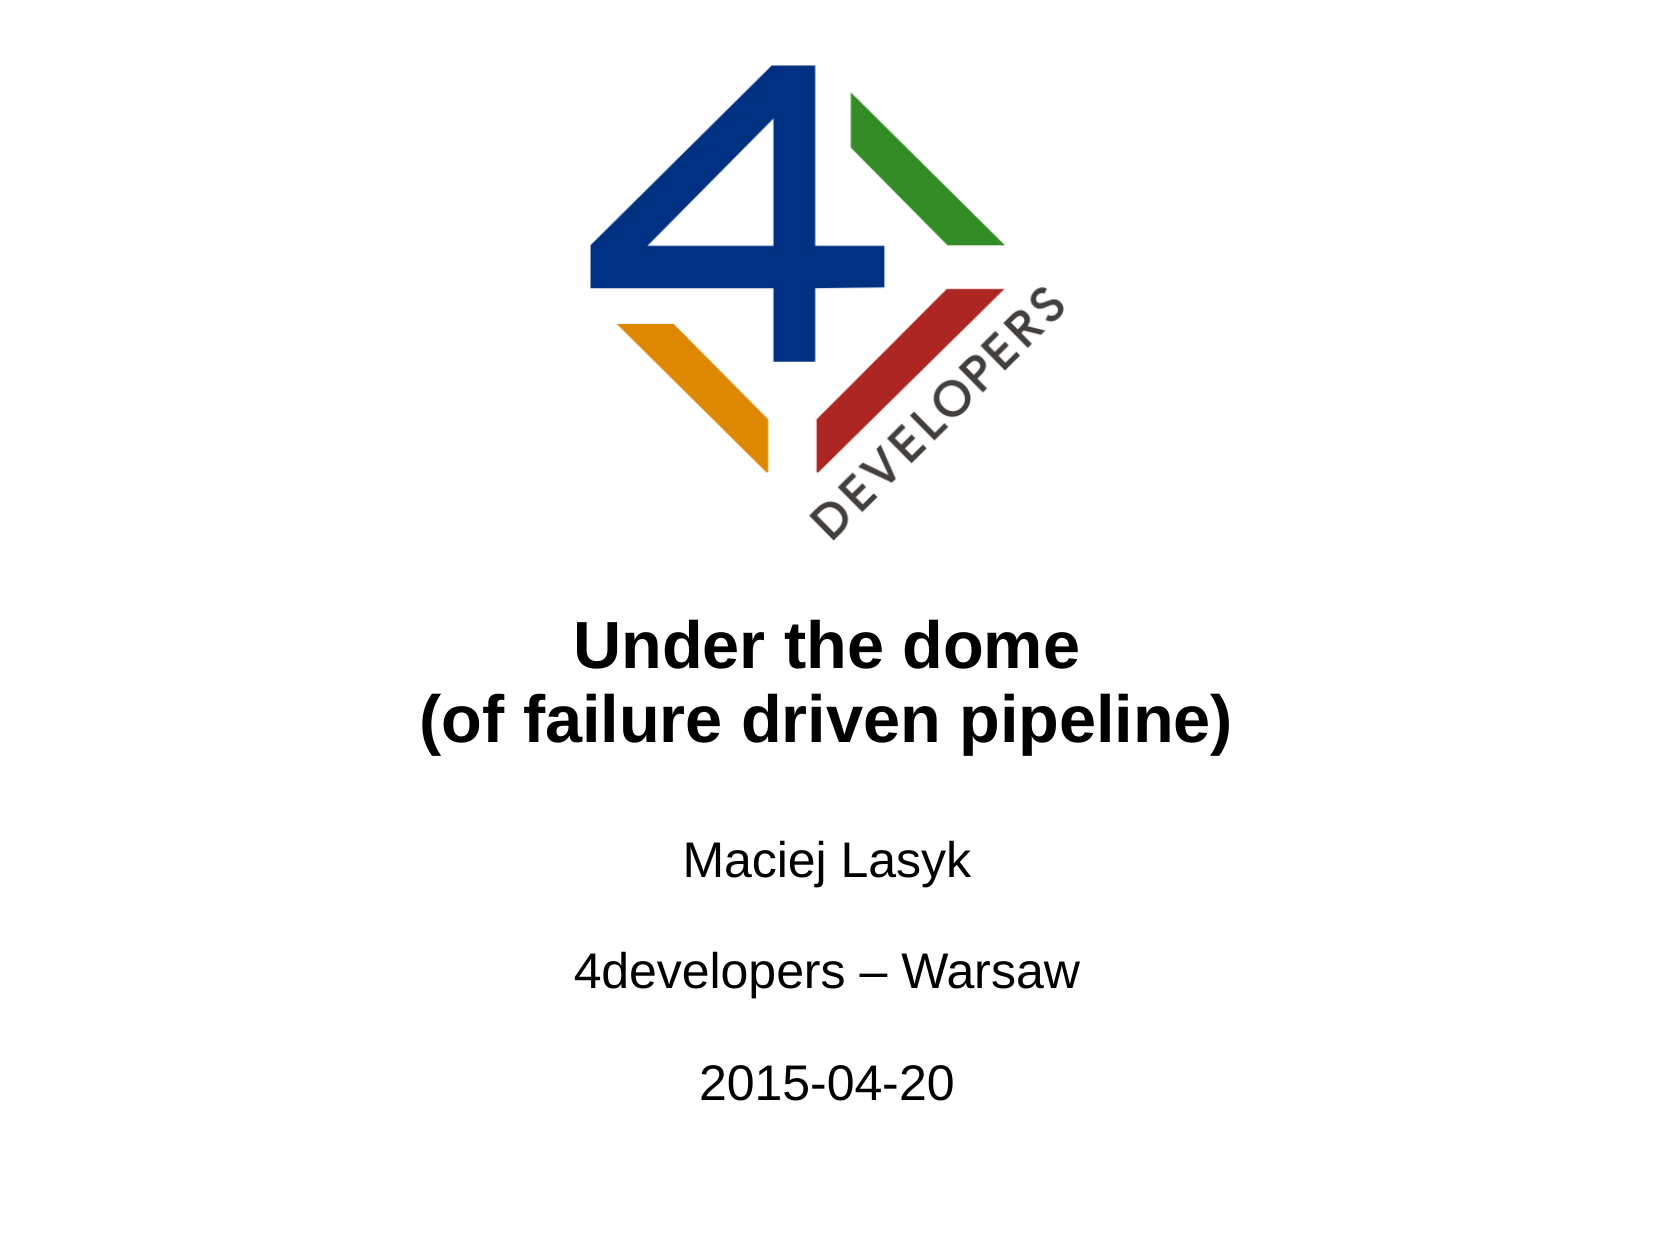

Under the dome
(of failure driven pipeline)
Maciej Lasyk
4developers – Warsaw
2015-04-20